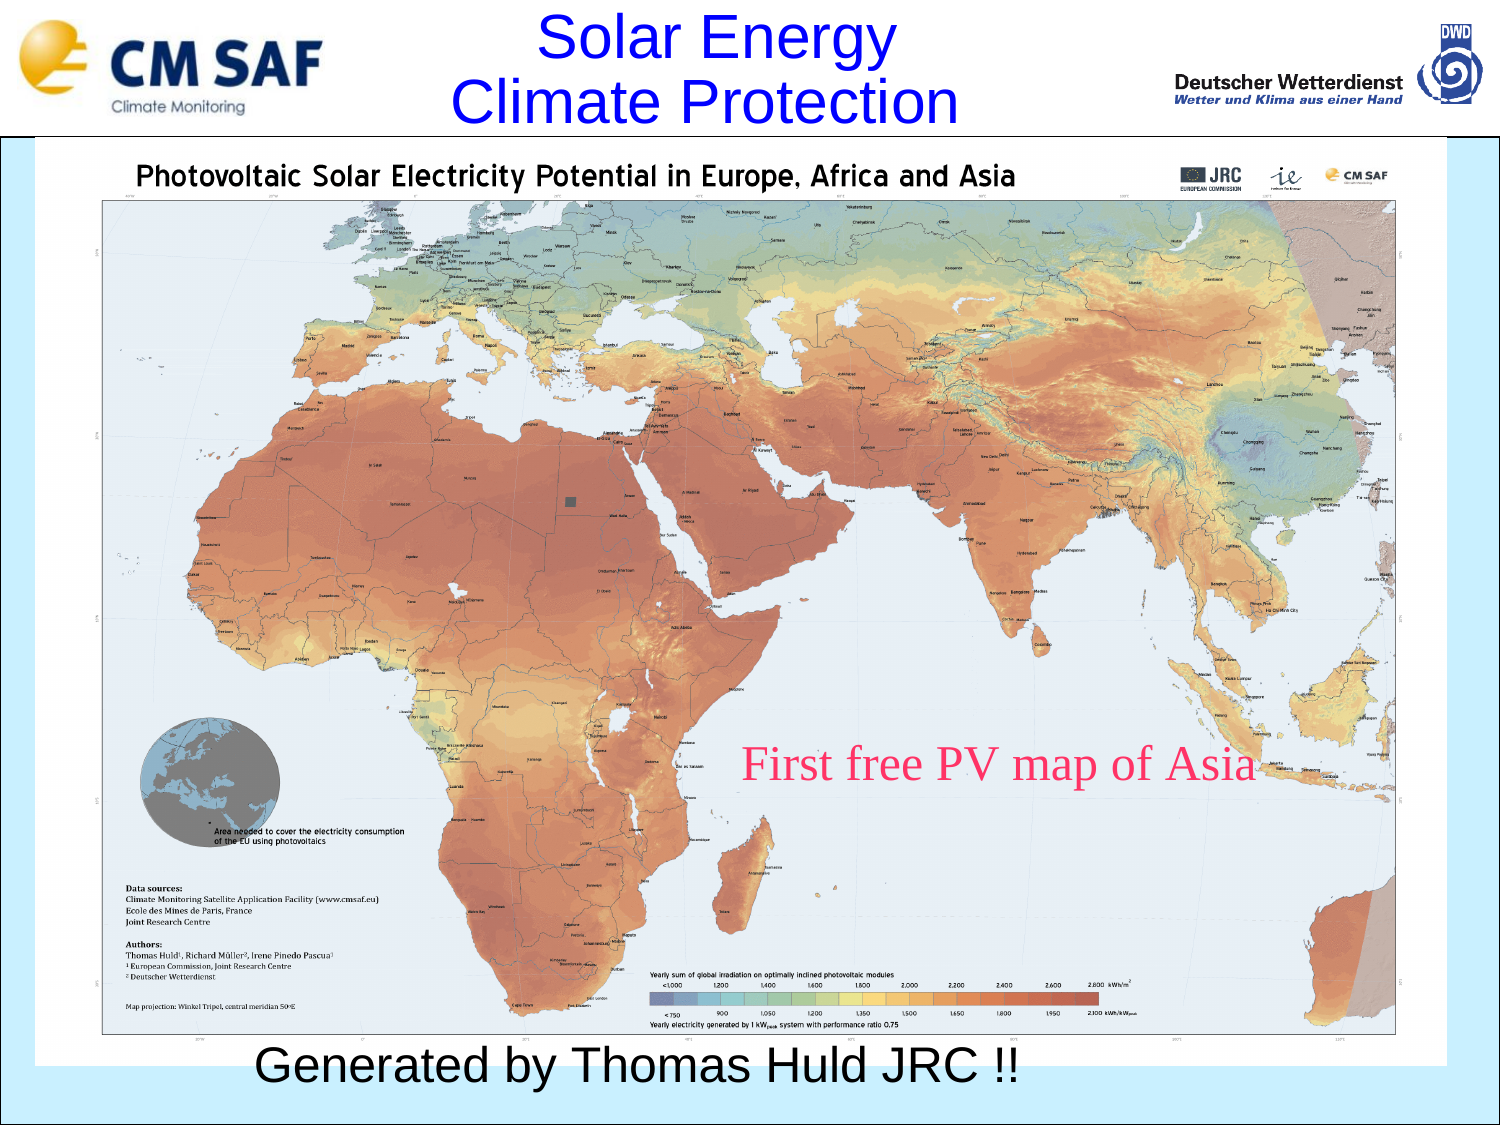

Solar Energy
 Climate Protection
First free PV map of Asia
Generated by Thomas Huld JRC !!